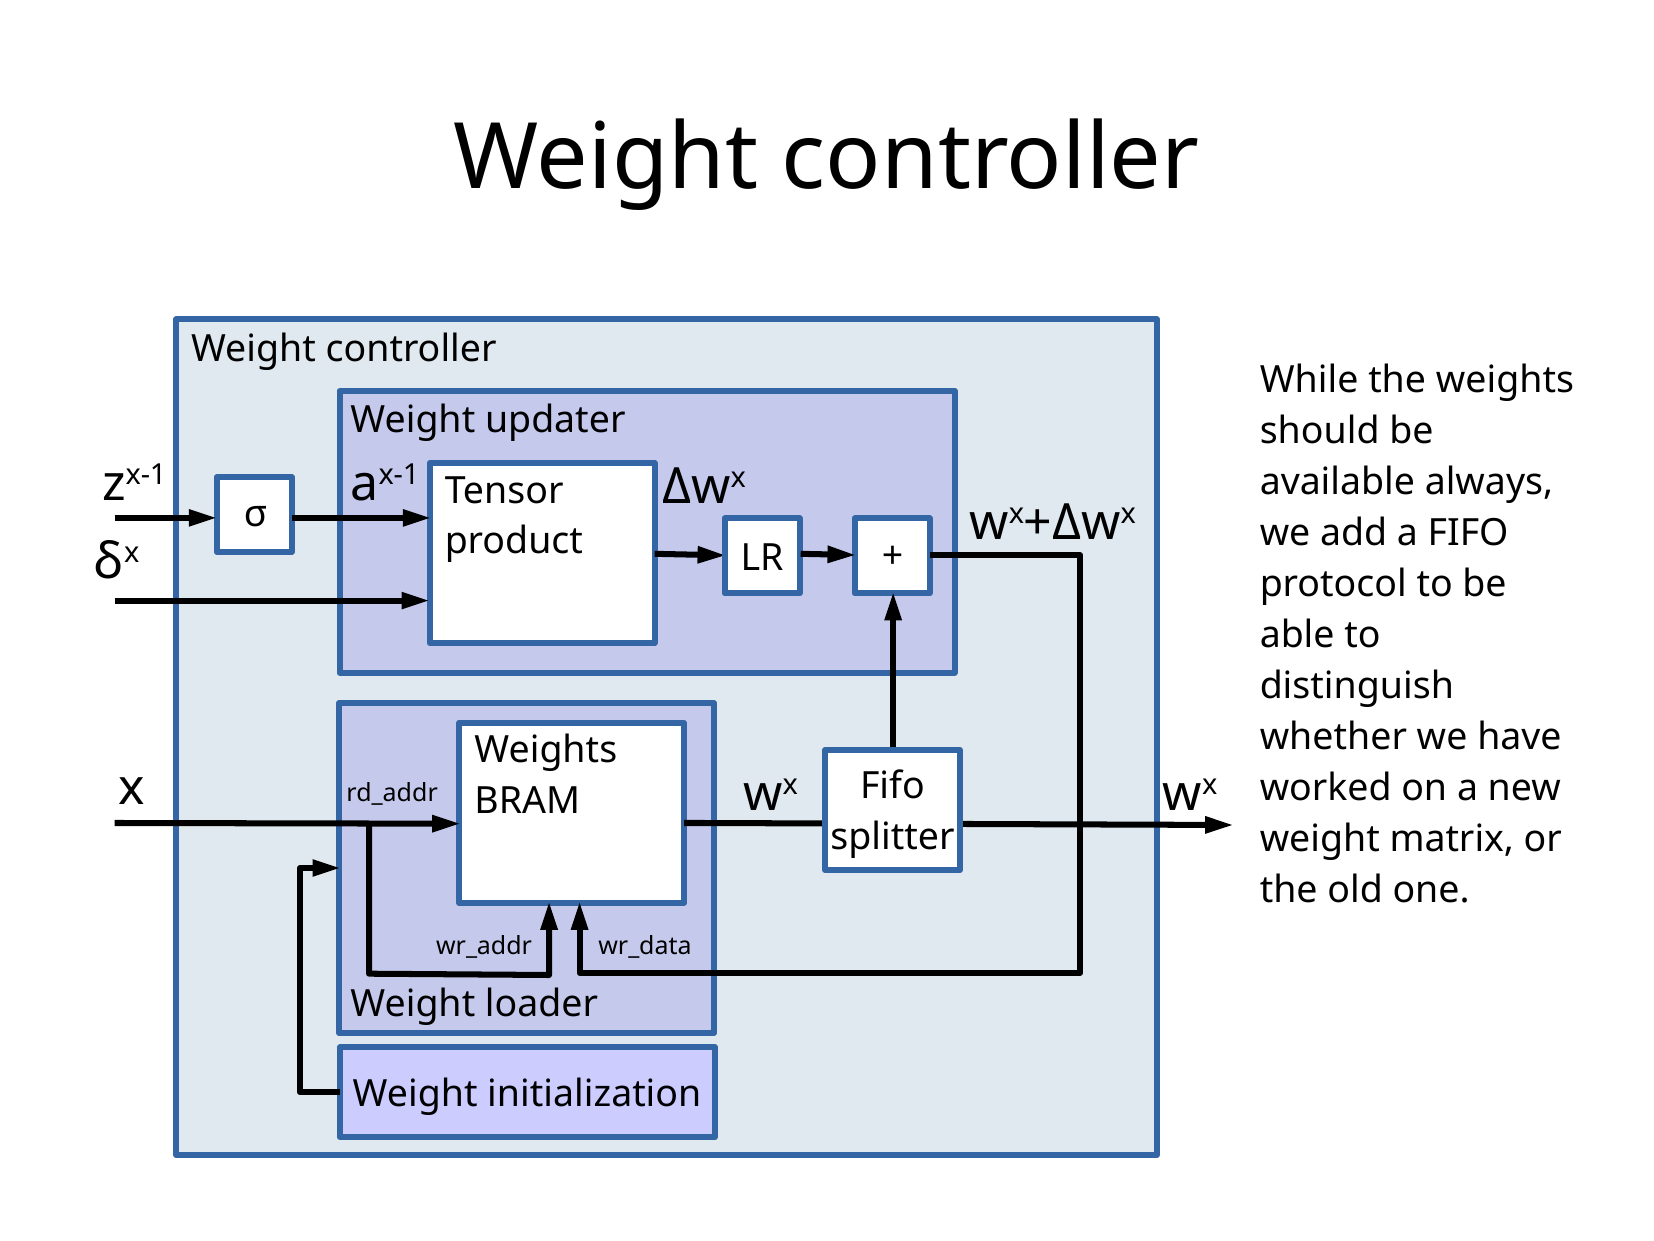

# Weight controller
Weight controller
While the weights should be available always, we add a FIFO protocol to be able to distinguish whether we have worked on a new weight matrix, or the old one.
Weight updater
zx-1
ax-1
Δwx
Tensor
product
wx+Δwx
σ
δx
LR
+
Weights
BRAM
x
wx
wx
Fifo
splitter
rd_addr
wr_addr
wr_data
Weight loader
Weight initialization